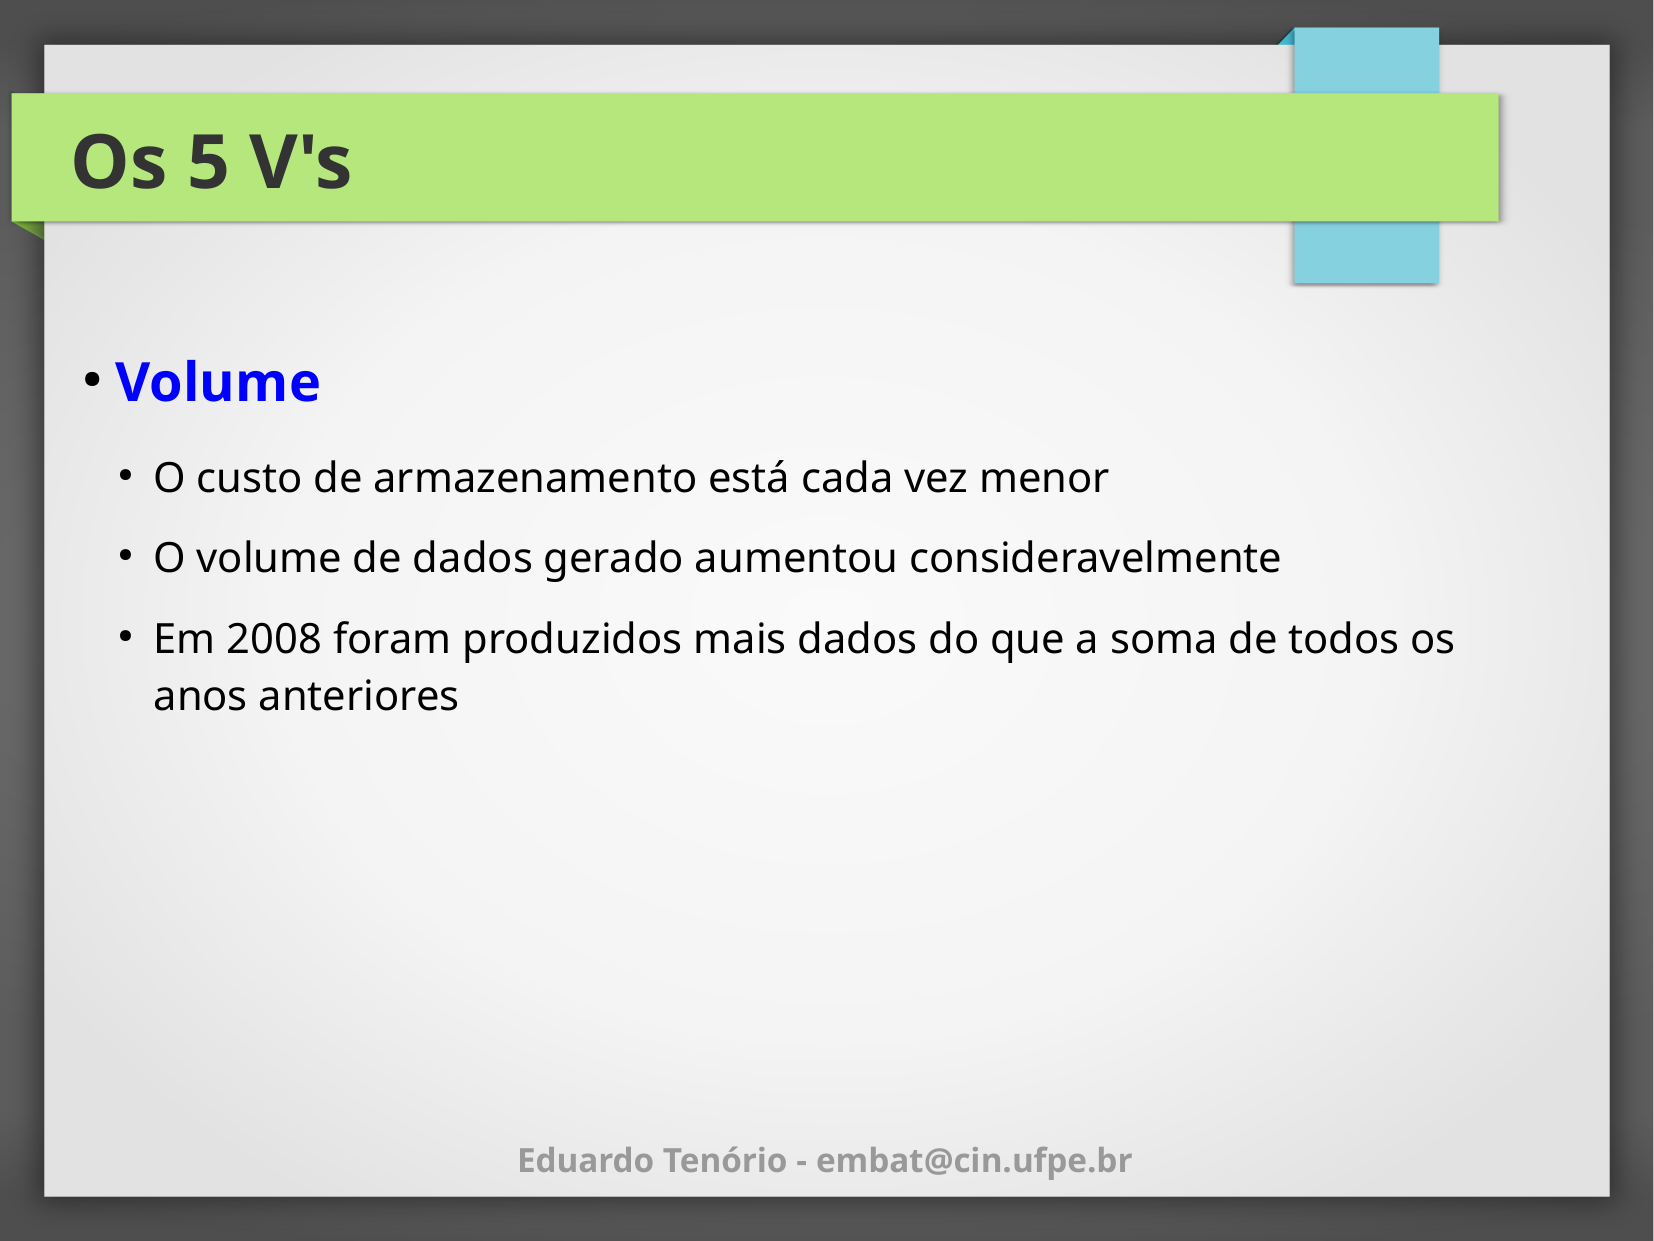

# Os 5 V's
 Volume
O custo de armazenamento está cada vez menor
O volume de dados gerado aumentou consideravelmente
Em 2008 foram produzidos mais dados do que a soma de todos os anos anteriores
Eduardo Tenório - embat@cin.ufpe.br